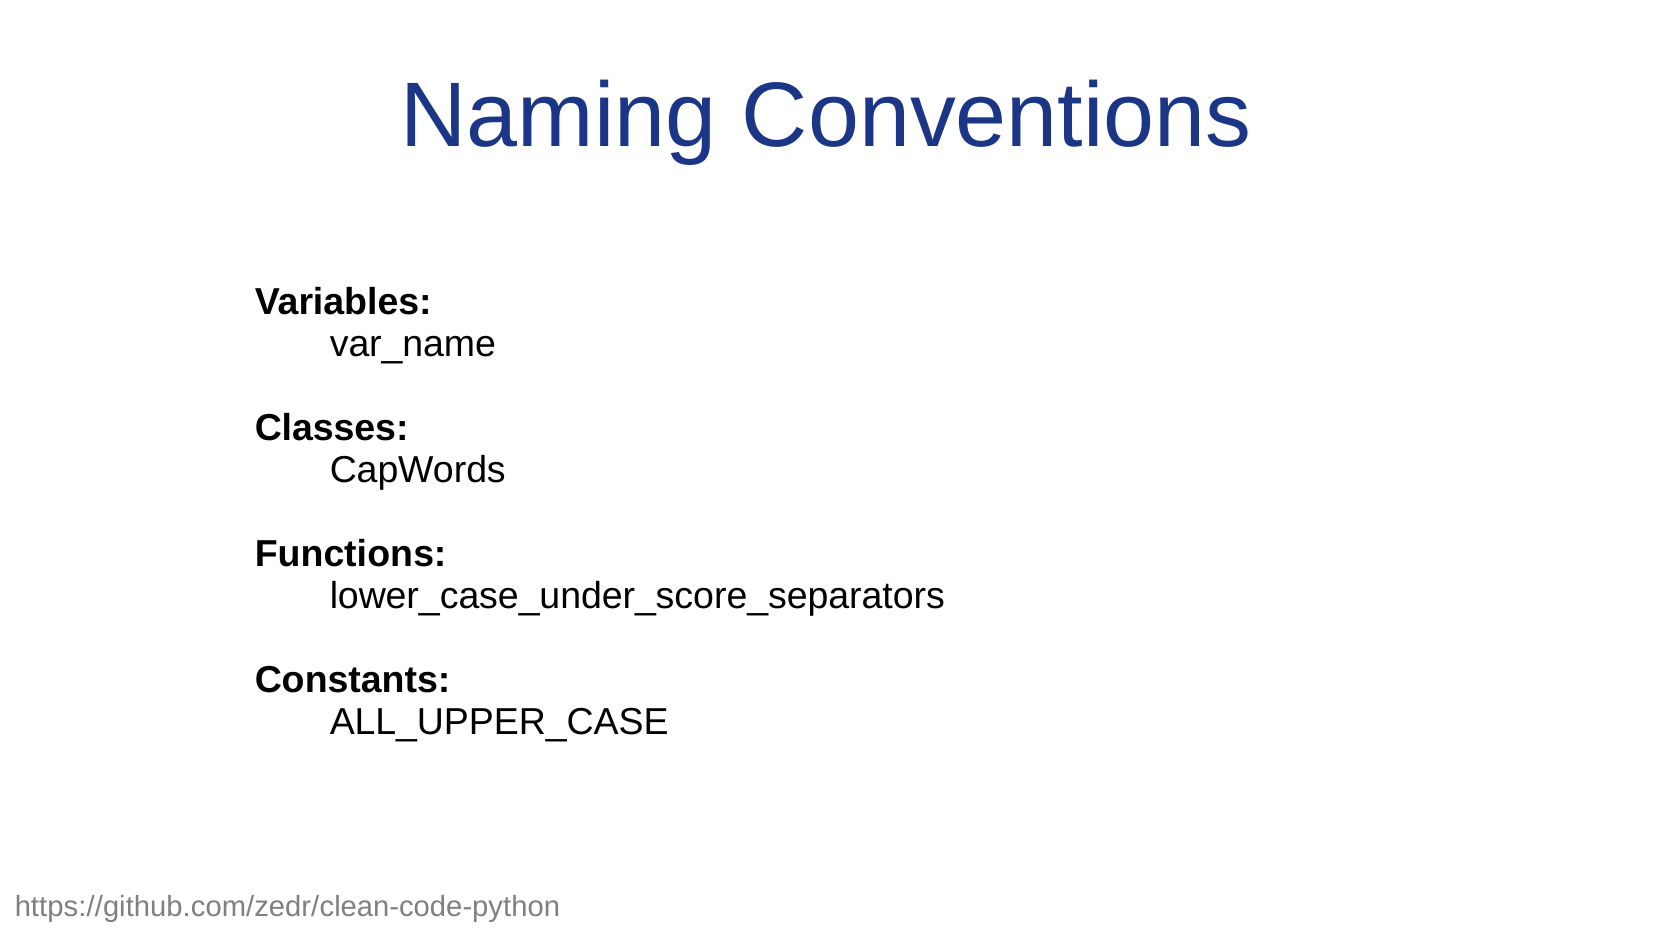

# Naming Conventions
Variables:
	var_name
Classes:
	CapWords
Functions:
	lower_case_under_score_separators
Constants:
	ALL_UPPER_CASE
https://github.com/zedr/clean-code-python